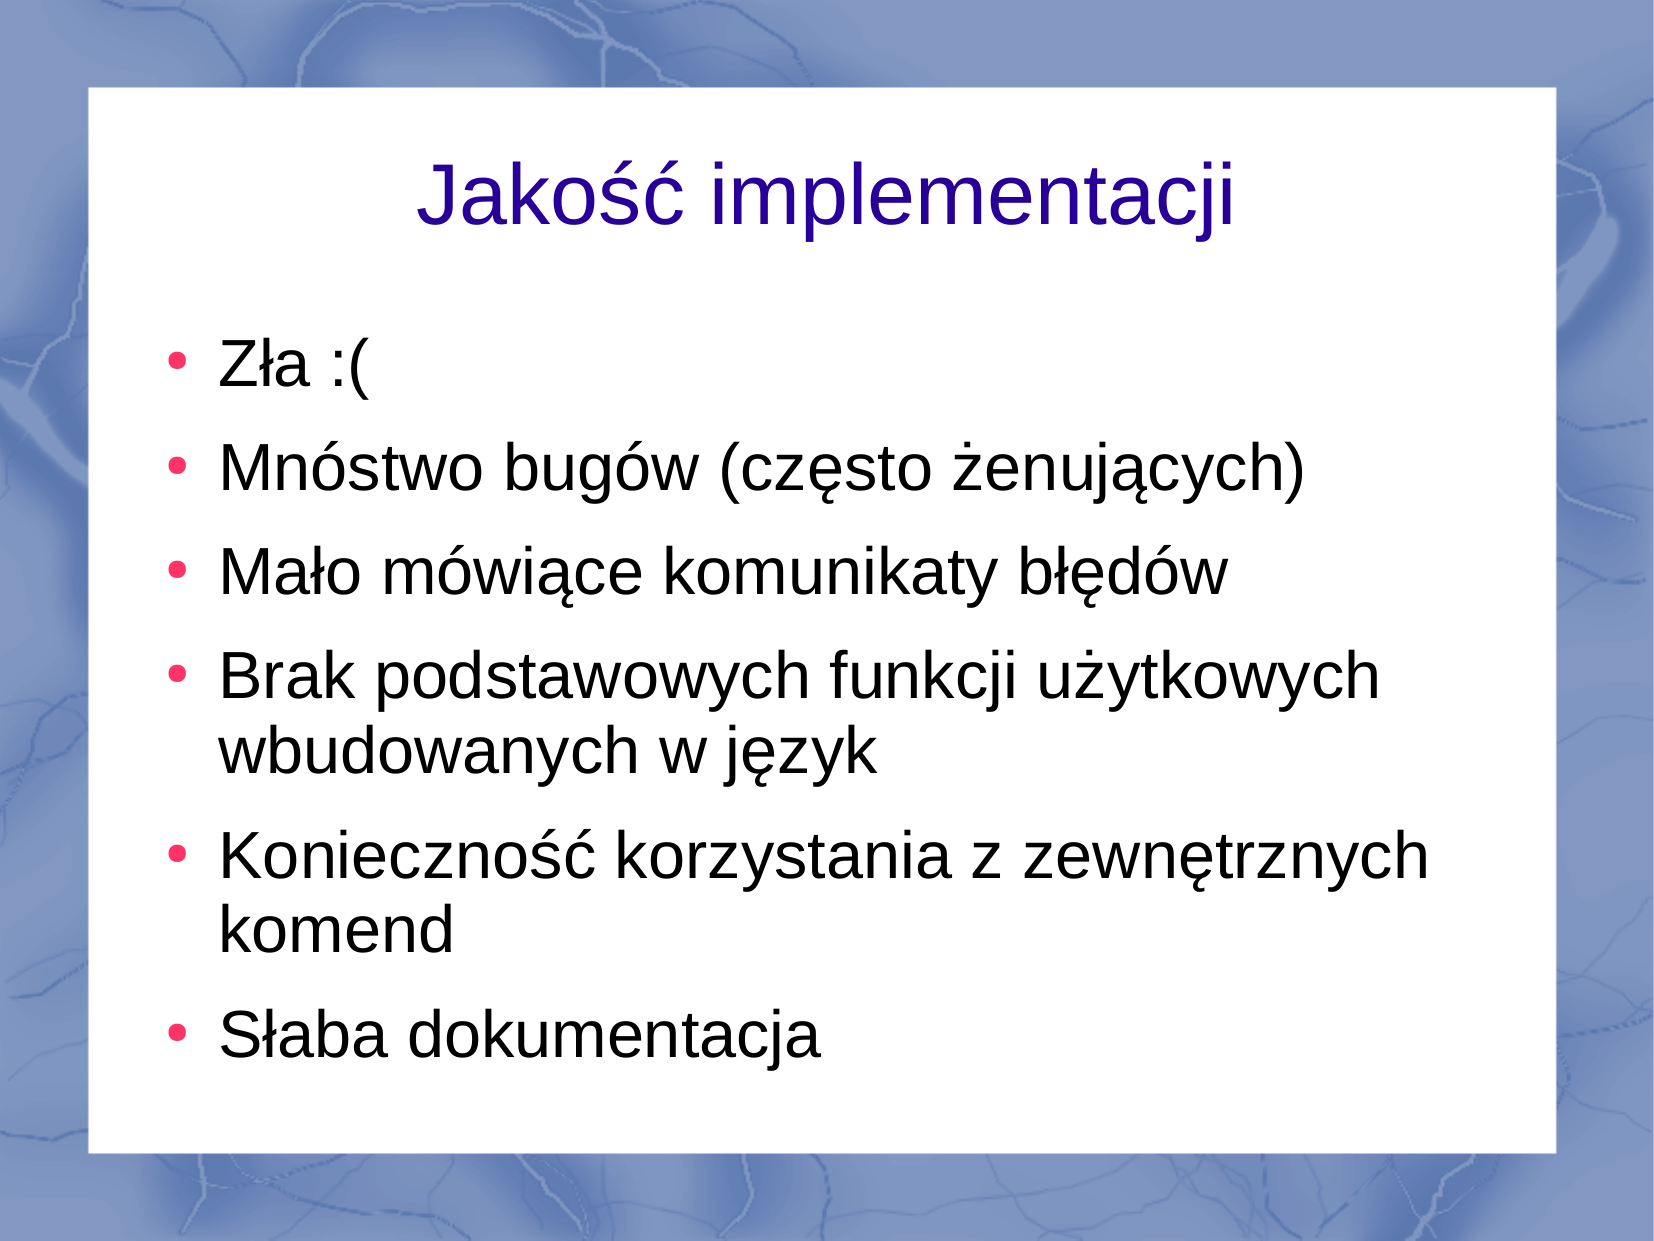

# Jakość implementacji
Zła :(
Mnóstwo bugów (często żenujących)
Mało mówiące komunikaty błędów
Brak podstawowych funkcji użytkowych wbudowanych w język
Konieczność korzystania z zewnętrznych komend
Słaba dokumentacja